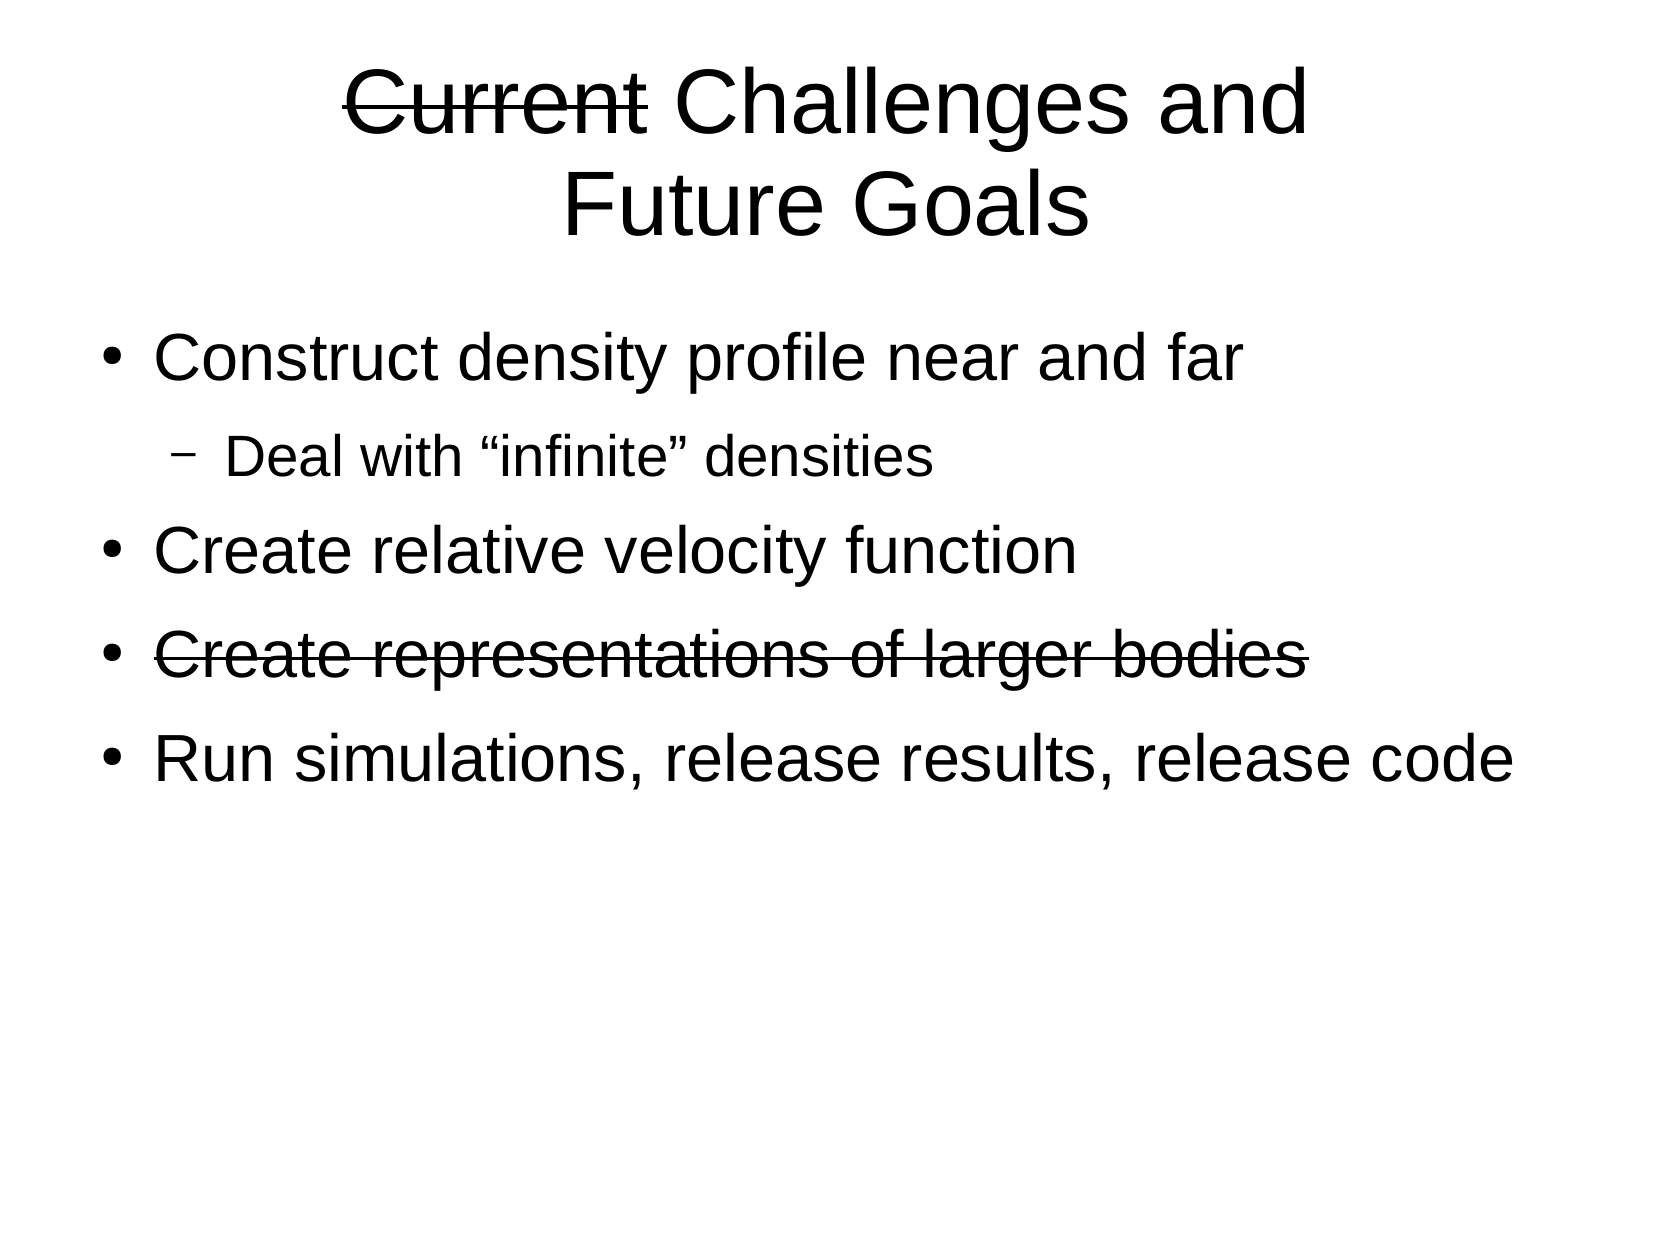

# Current Challenges and Future Goals
Construct density profile near and far
Deal with “infinite” densities
Create relative velocity function
Create representations of larger bodies
Run simulations, release results, release code